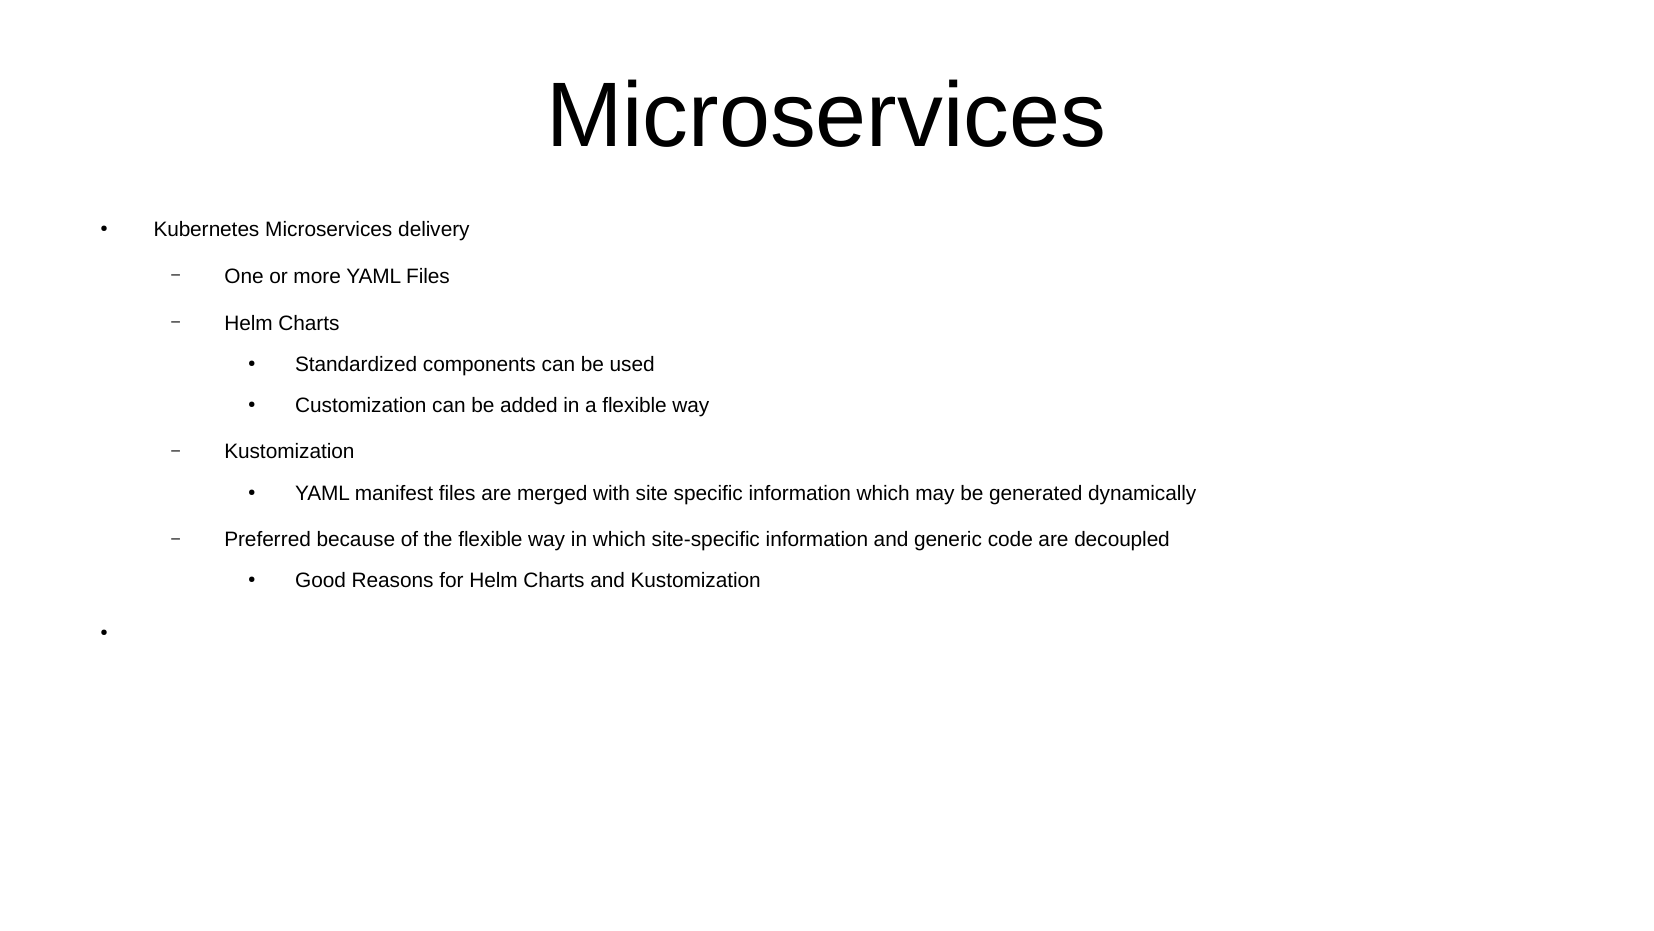

# Microservices
Kubernetes Microservices delivery
One or more YAML Files
Helm Charts
Standardized components can be used
Customization can be added in a flexible way
Kustomization
YAML manifest files are merged with site specific information which may be generated dynamically
Preferred because of the flexible way in which site-specific information and generic code are decoupled
Good Reasons for Helm Charts and Kustomization